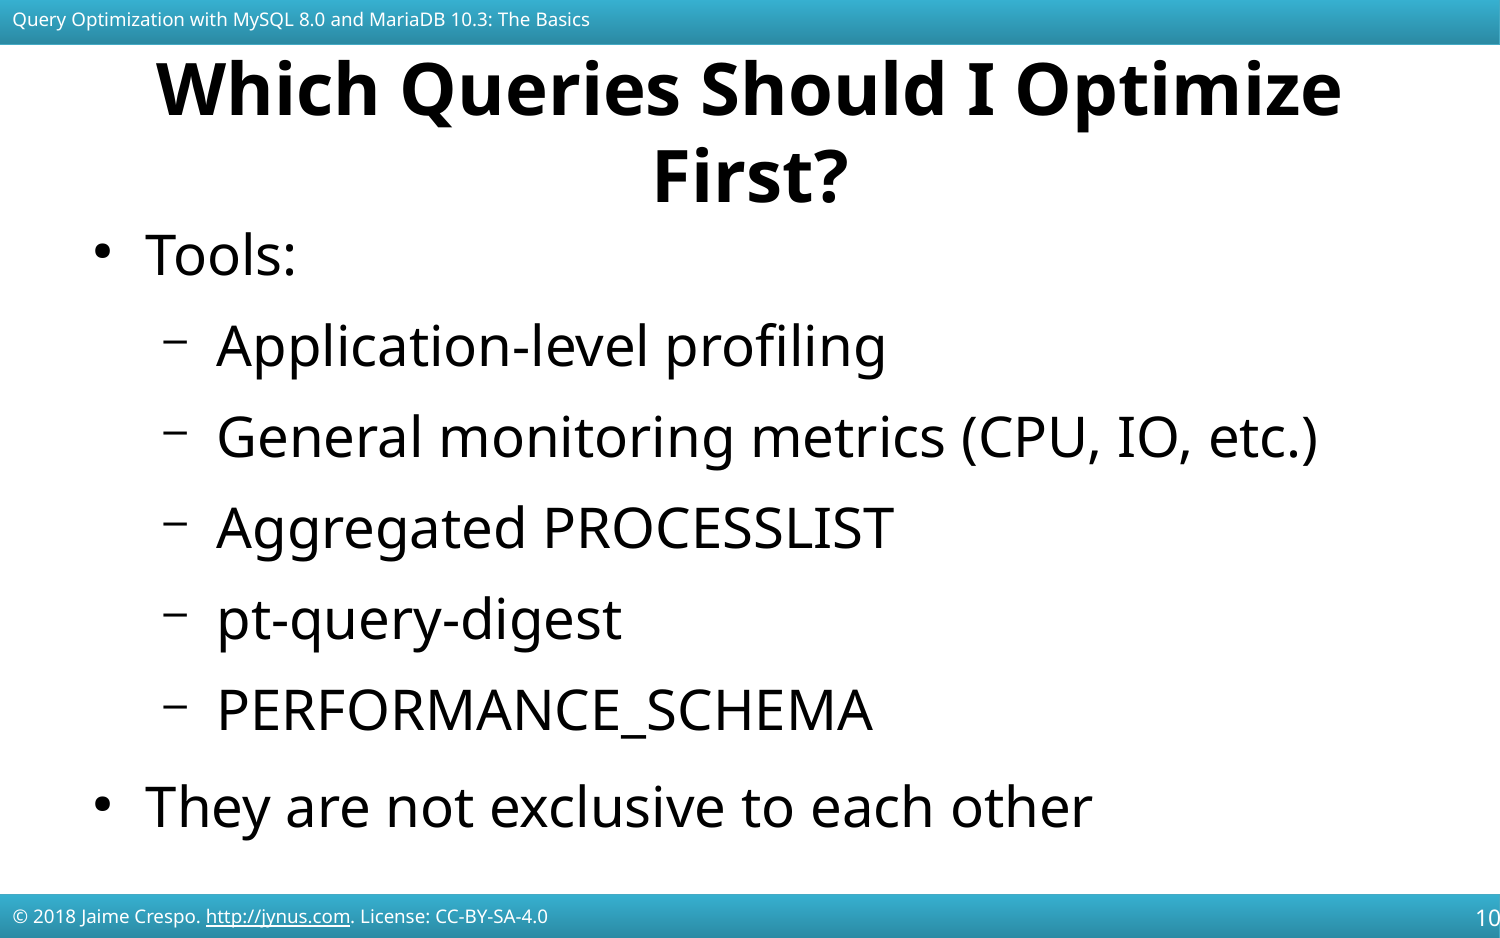

# Which Queries Should I Optimize First?
Tools:
Application-level profiling
General monitoring metrics (CPU, IO, etc.)
Aggregated PROCESSLIST
pt-query-digest
PERFORMANCE_SCHEMA
They are not exclusive to each other